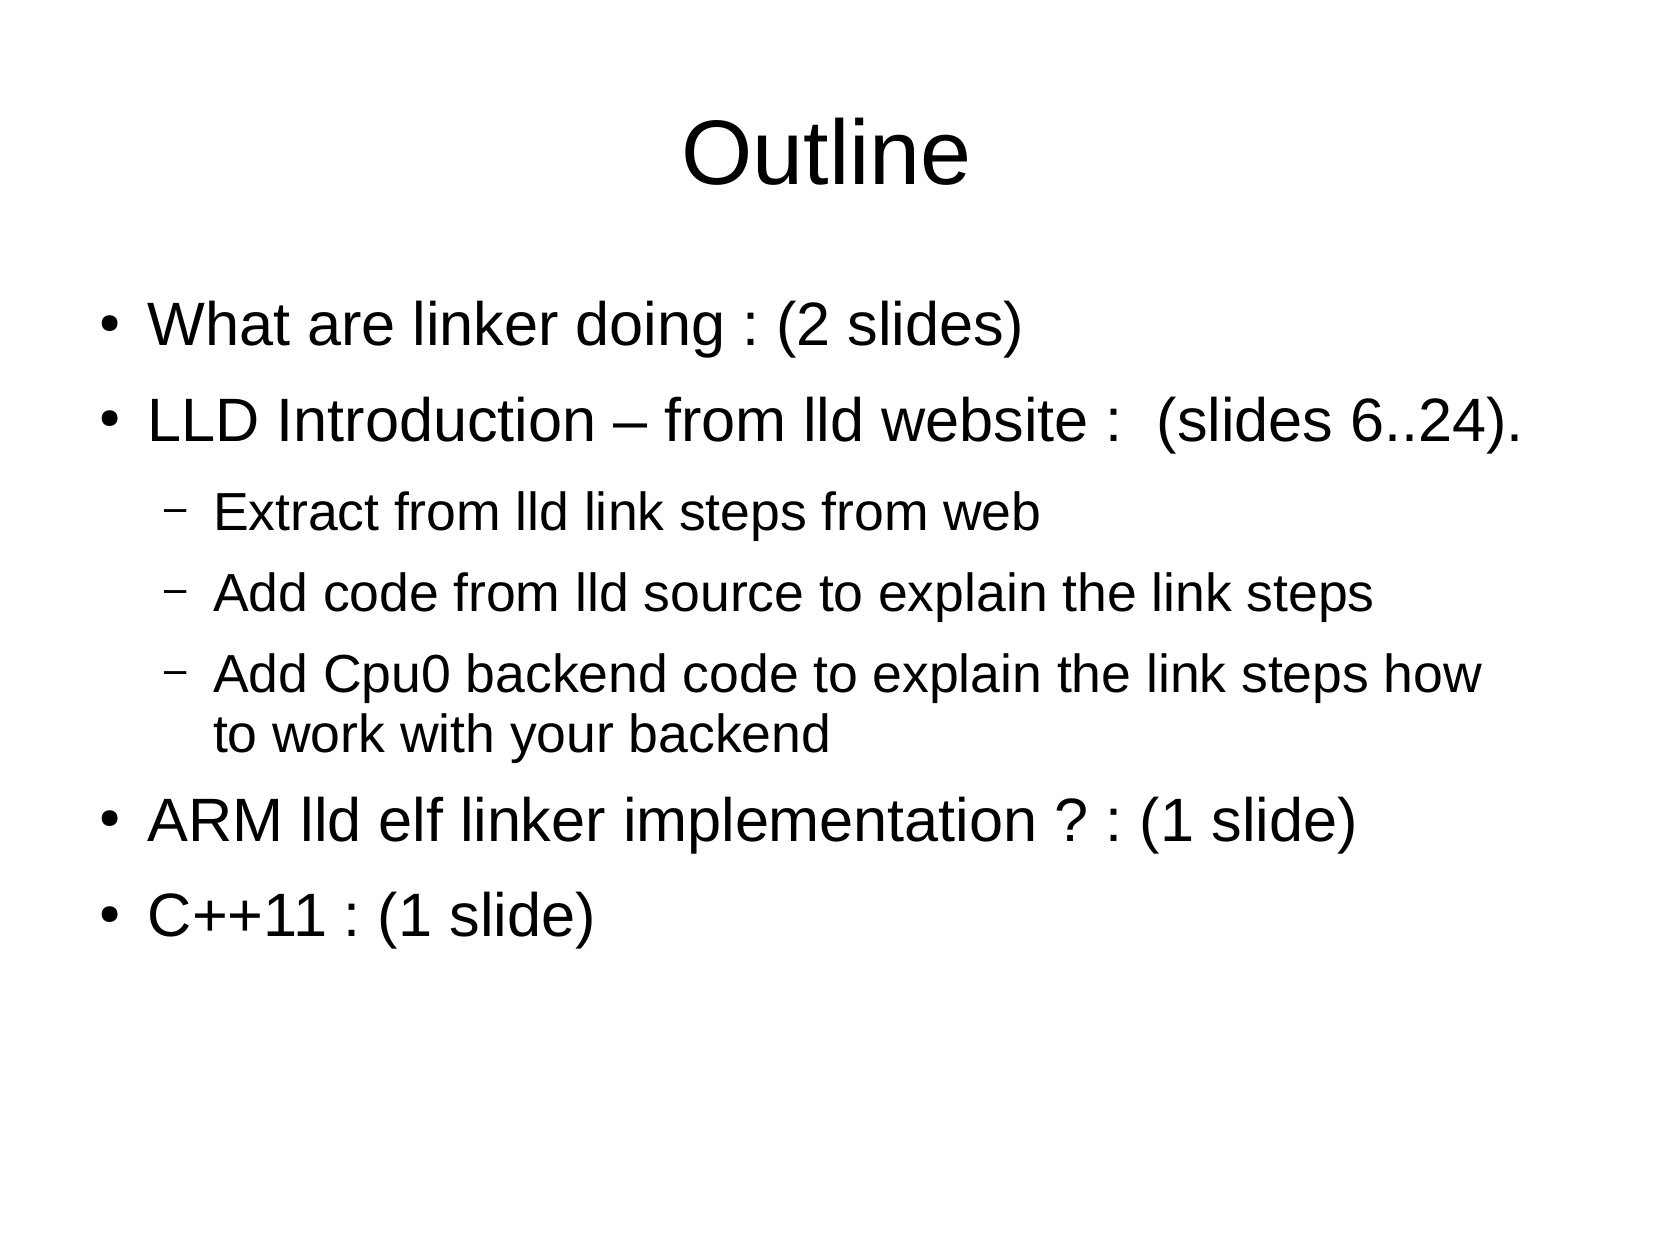

# Outline
What are linker doing : (2 slides)
LLD Introduction – from lld website : (slides 6..24).
Extract from lld link steps from web
Add code from lld source to explain the link steps
Add Cpu0 backend code to explain the link steps how to work with your backend
ARM lld elf linker implementation ? : (1 slide)
C++11 : (1 slide)